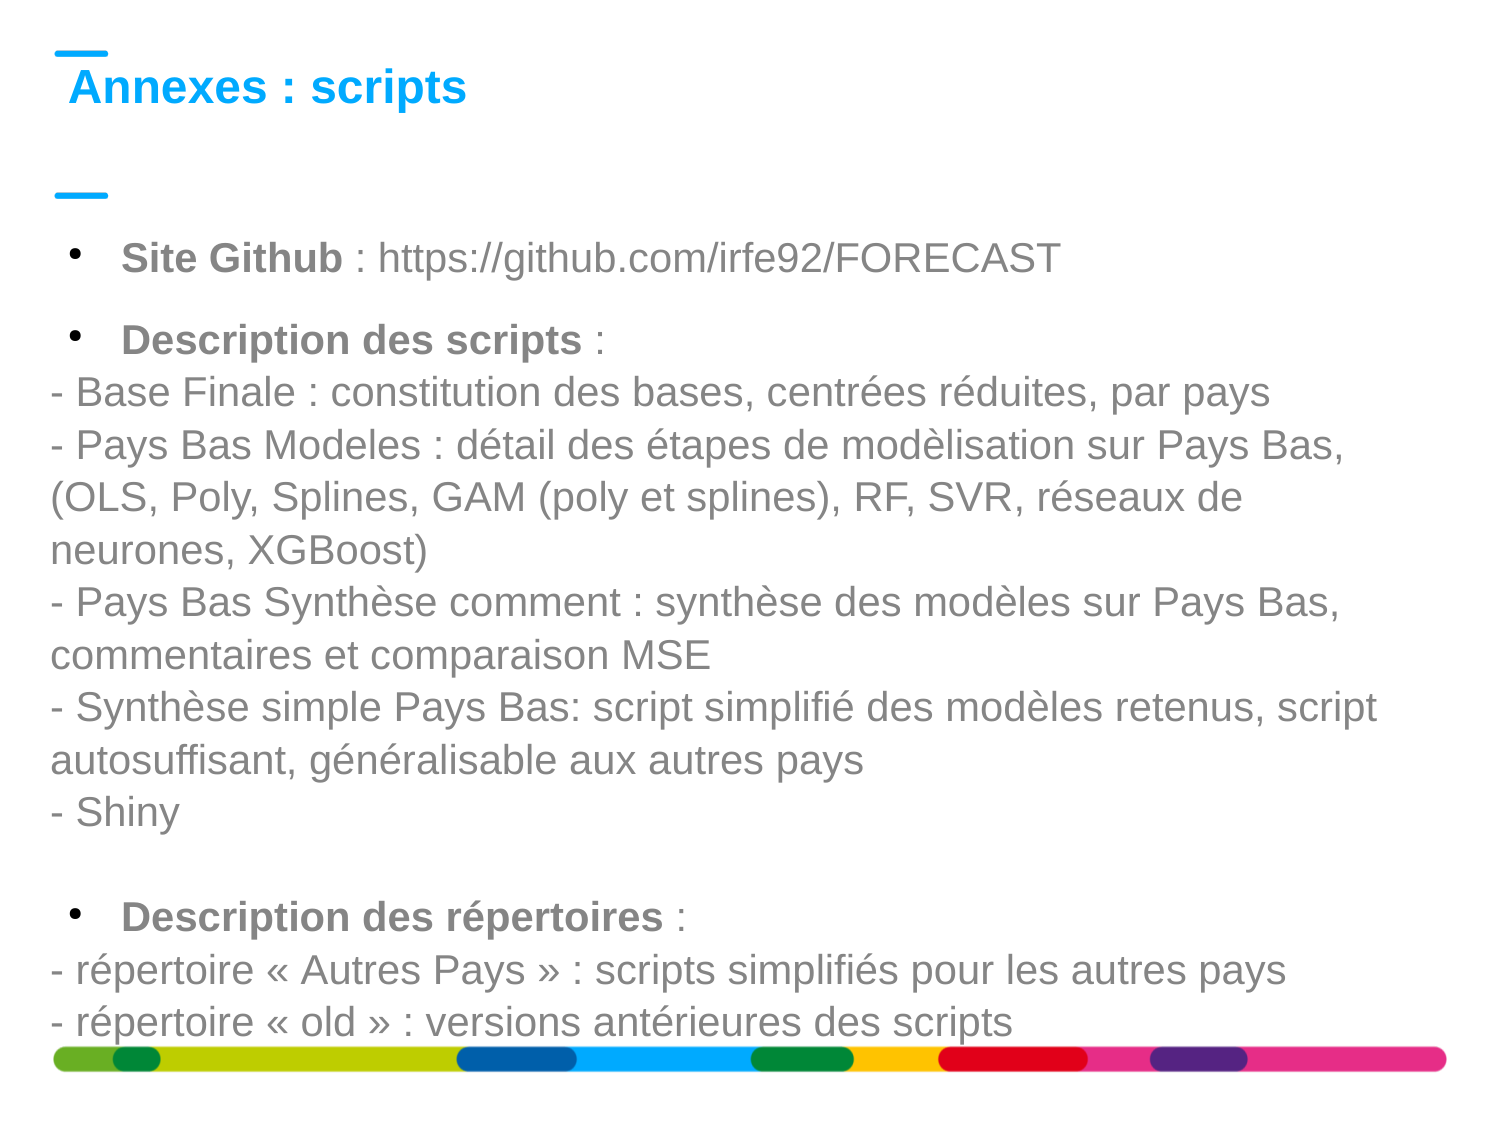

# Annexes : scripts
Site Github : https://github.com/irfe92/FORECAST
Description des scripts :
- Base Finale : constitution des bases, centrées réduites, par pays
- Pays Bas Modeles : détail des étapes de modèlisation sur Pays Bas, (OLS, Poly, Splines, GAM (poly et splines), RF, SVR, réseaux de neurones, XGBoost)
- Pays Bas Synthèse comment : synthèse des modèles sur Pays Bas, commentaires et comparaison MSE
- Synthèse simple Pays Bas: script simplifié des modèles retenus, script autosuffisant, généralisable aux autres pays
- Shiny
Description des répertoires :
- répertoire « Autres Pays » : scripts simplifiés pour les autres pays
- répertoire « old » : versions antérieures des scripts